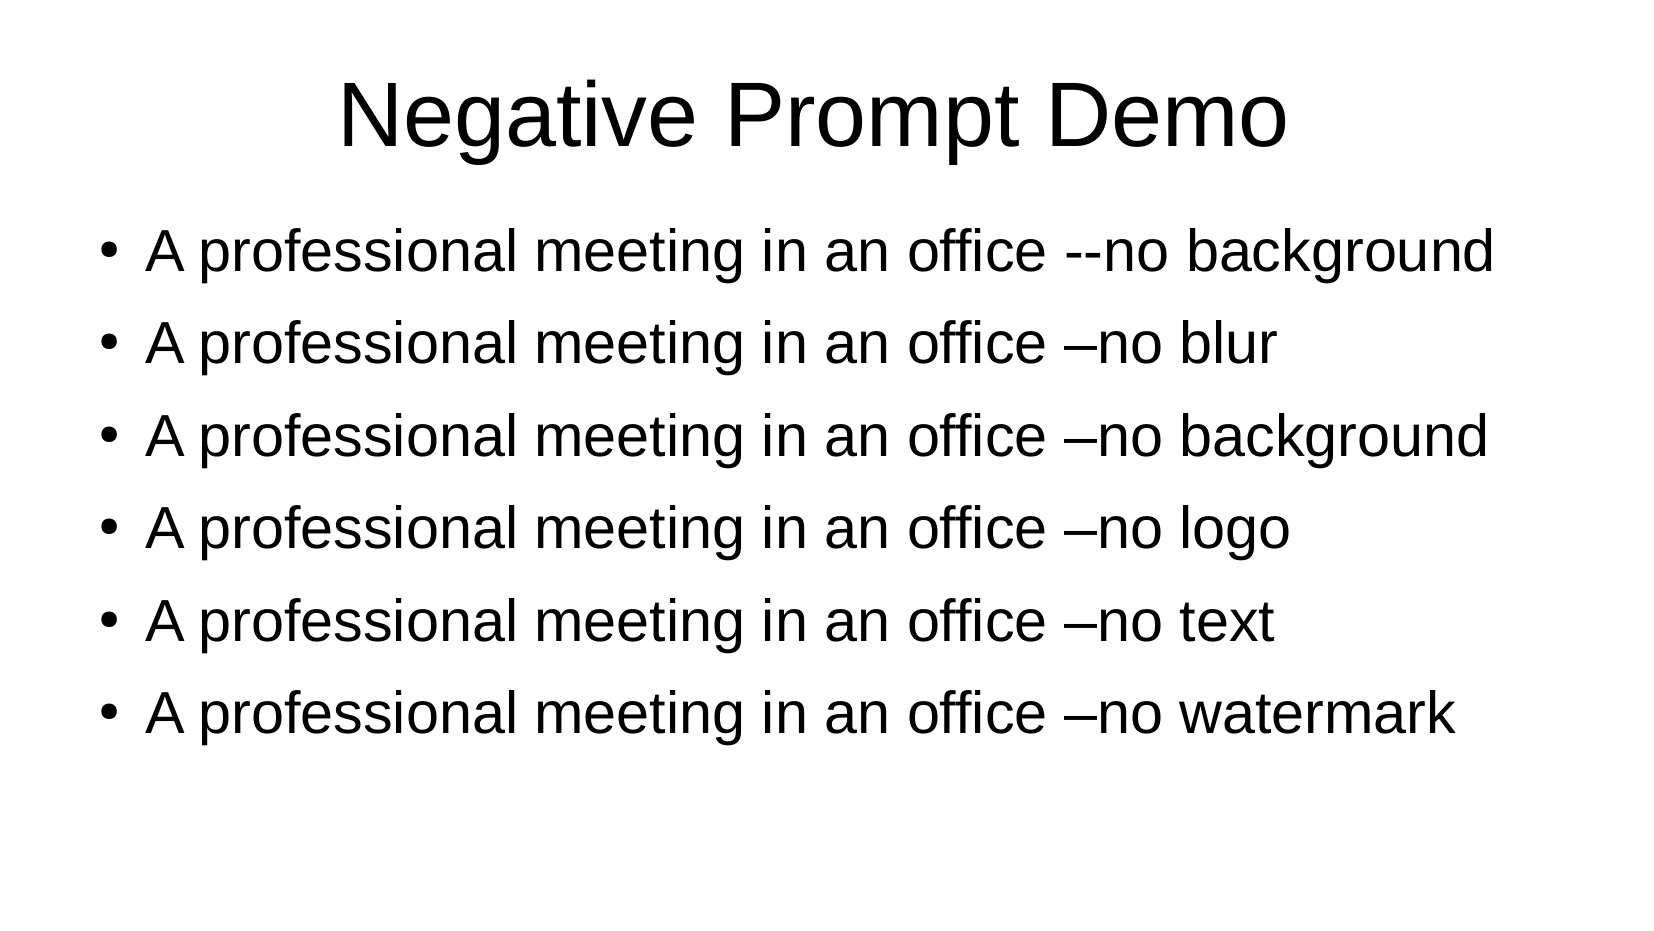

# Negative Prompt Demo
A professional meeting in an office --no background
A professional meeting in an office –no blur
A professional meeting in an office –no background
A professional meeting in an office –no logo
A professional meeting in an office –no text
A professional meeting in an office –no watermark